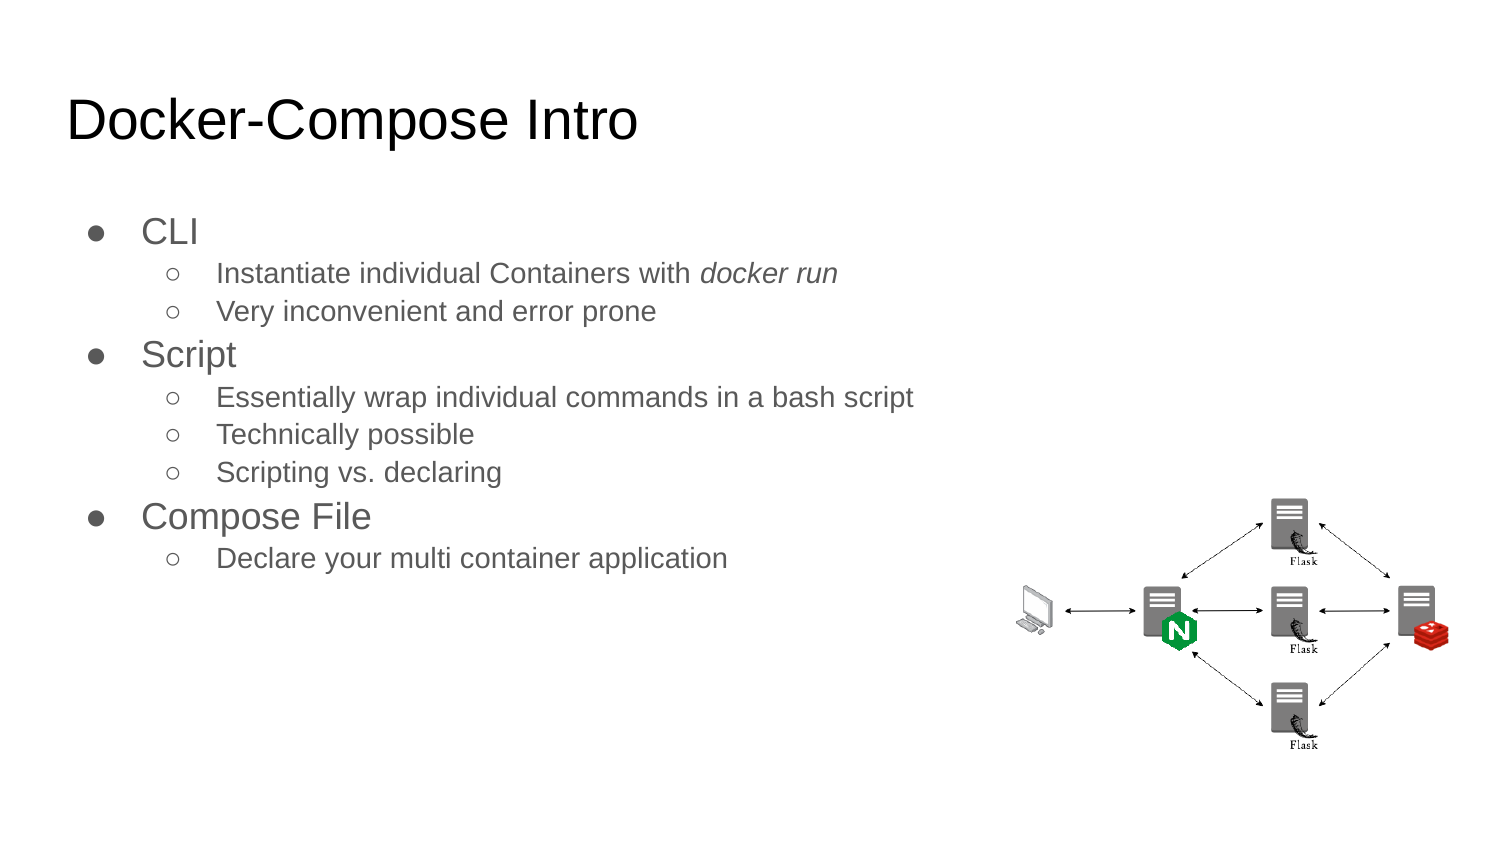

# Docker-Compose Intro
CLI
Instantiate individual Containers with docker run
Very inconvenient and error prone
Script
Essentially wrap individual commands in a bash script
Technically possible
Scripting vs. declaring
Compose File
Declare your multi container application